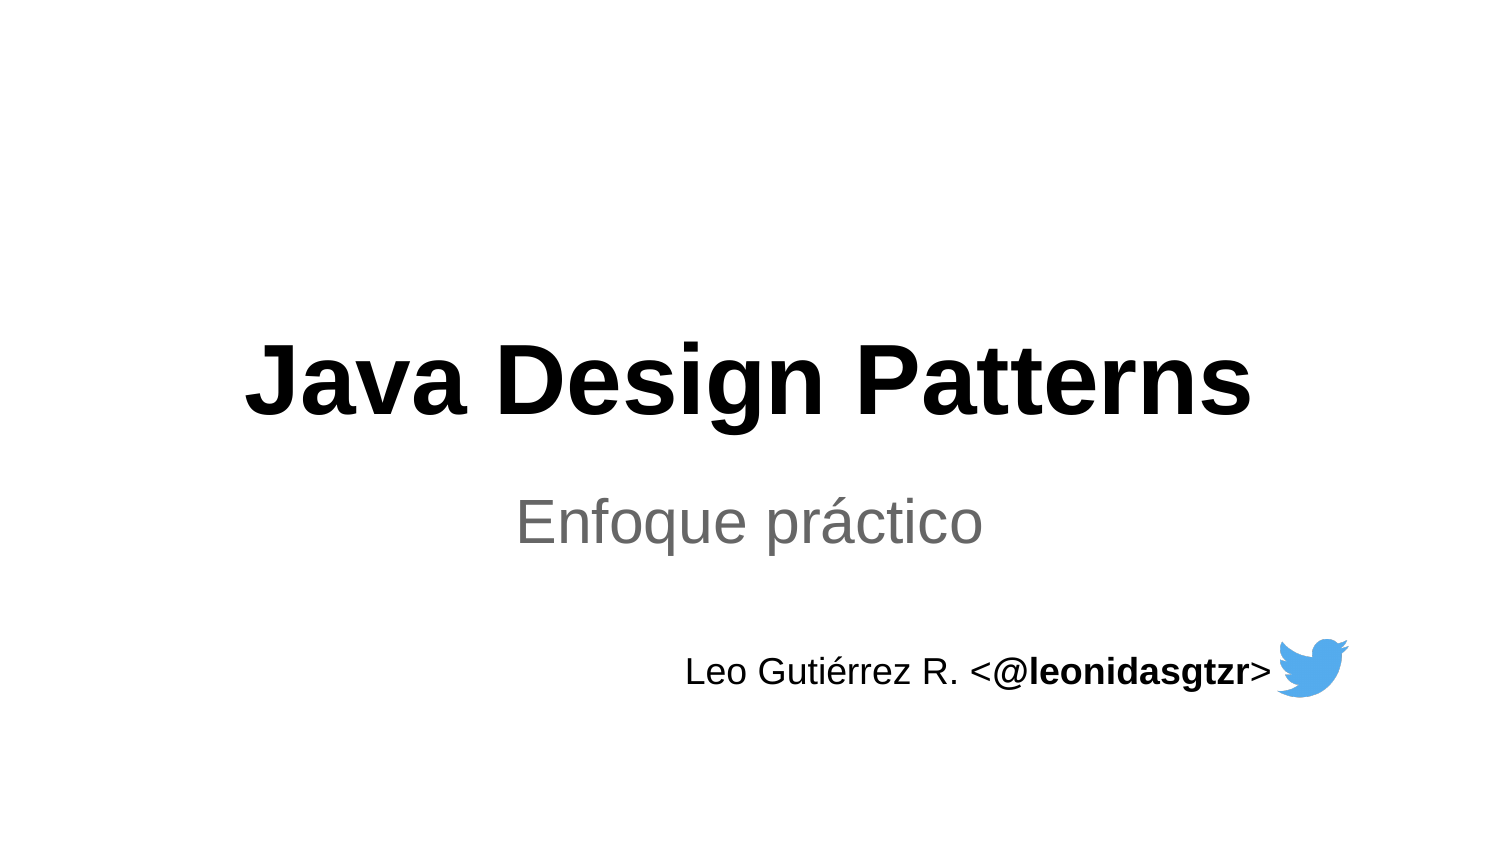

# Java Design Patterns
Enfoque práctico
Leo Gutiérrez R. <@leonidasgtzr>